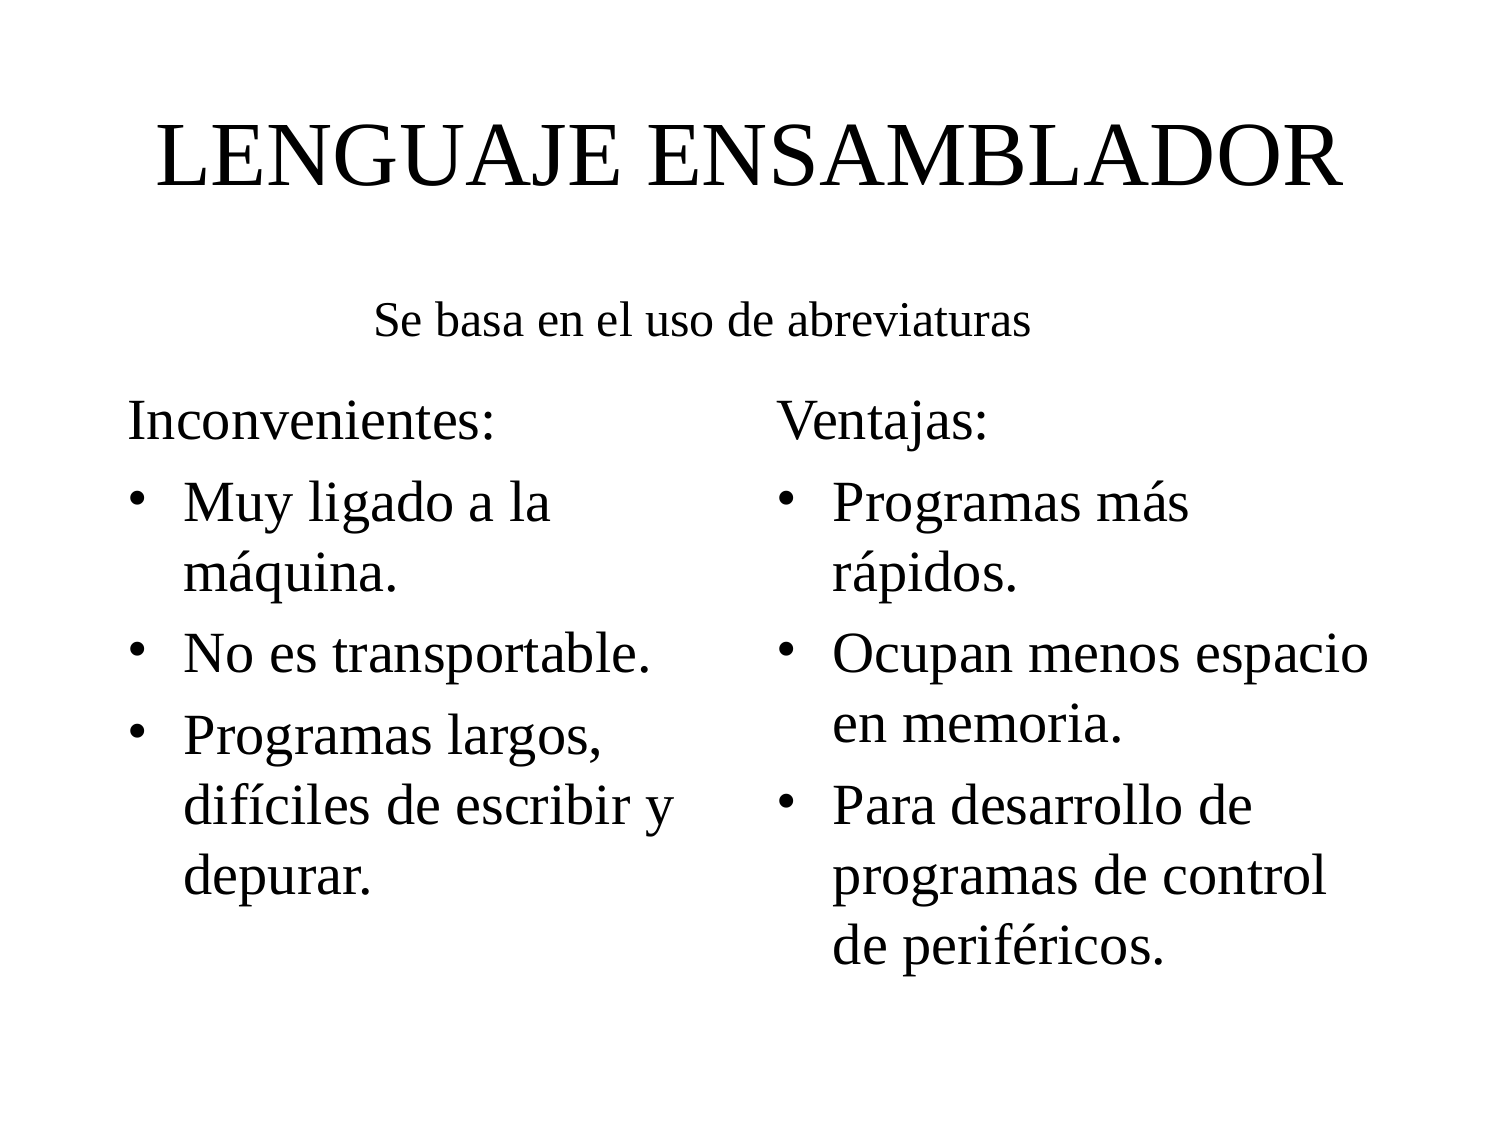

# LENGUAJE ENSAMBLADOR
Se basa en el uso de abreviaturas
Inconvenientes:
Muy ligado a la máquina.
No es transportable.
Programas largos, difíciles de escribir y depurar.
Ventajas:
Programas más rápidos.
Ocupan menos espacio en memoria.
Para desarrollo de programas de control de periféricos.